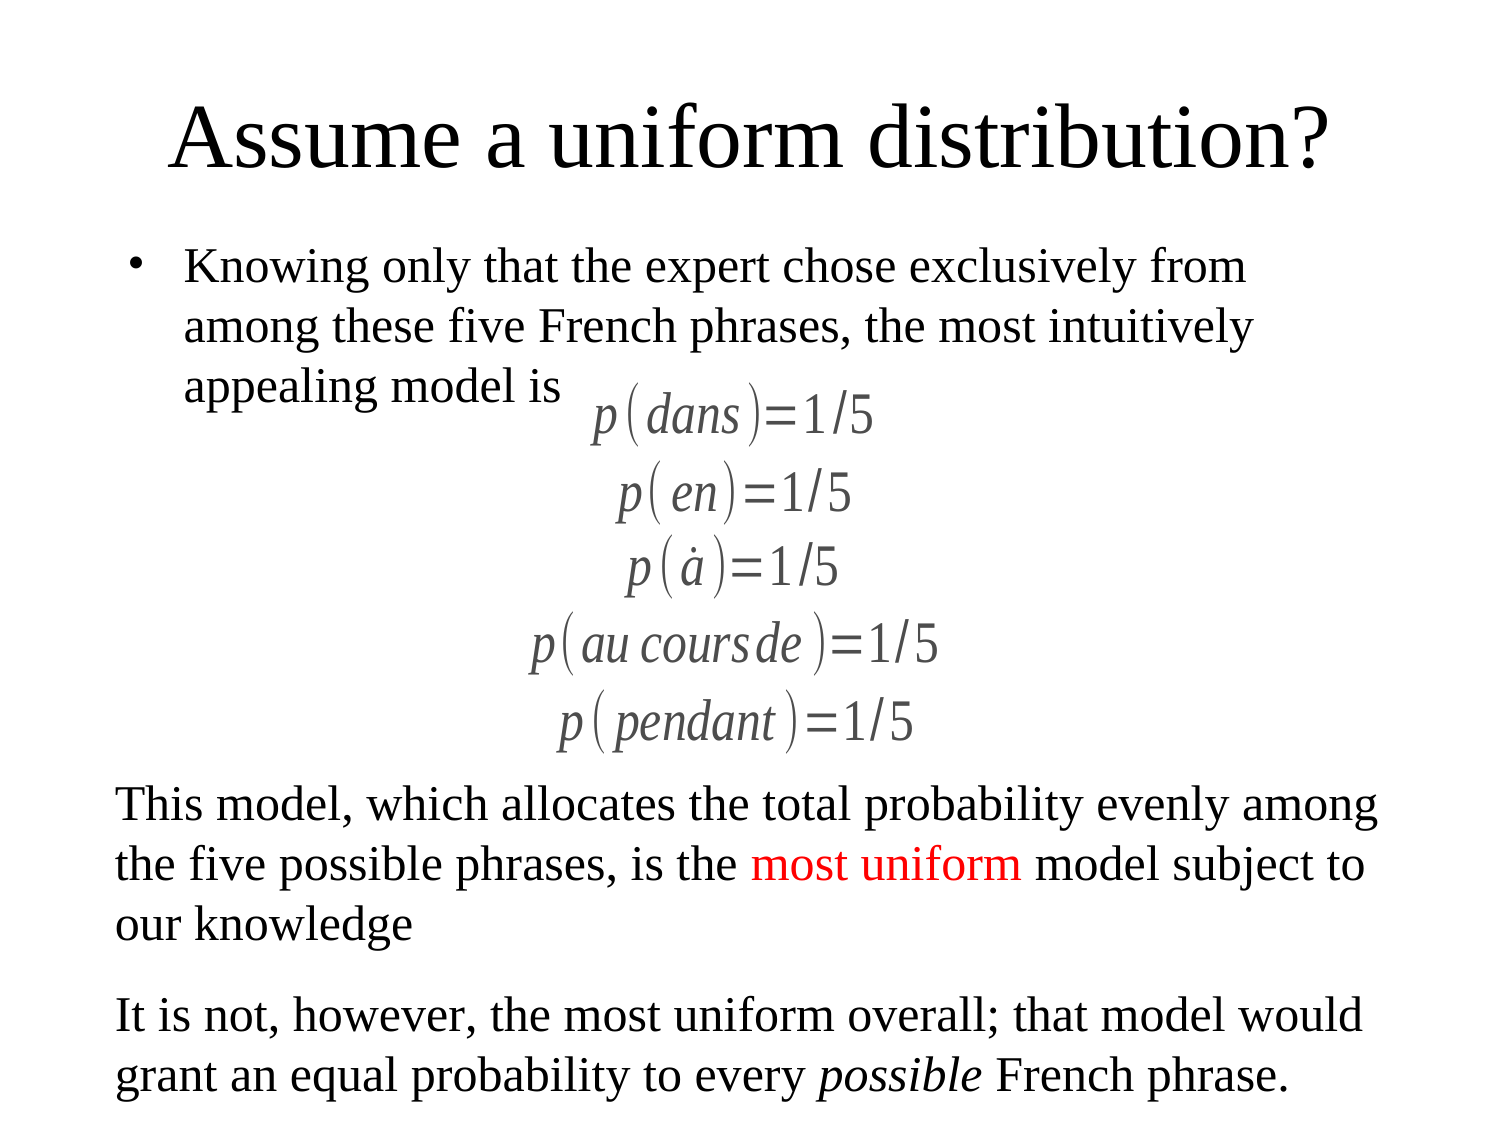

# Assume a uniform distribution?
Knowing only that the expert chose exclusively from among these five French phrases, the most intuitively appealing model is
This model, which allocates the total probability evenly among the five possible phrases, is the most uniform model subject to our knowledge
It is not, however, the most uniform overall; that model would grant an equal probability to every possible French phrase.